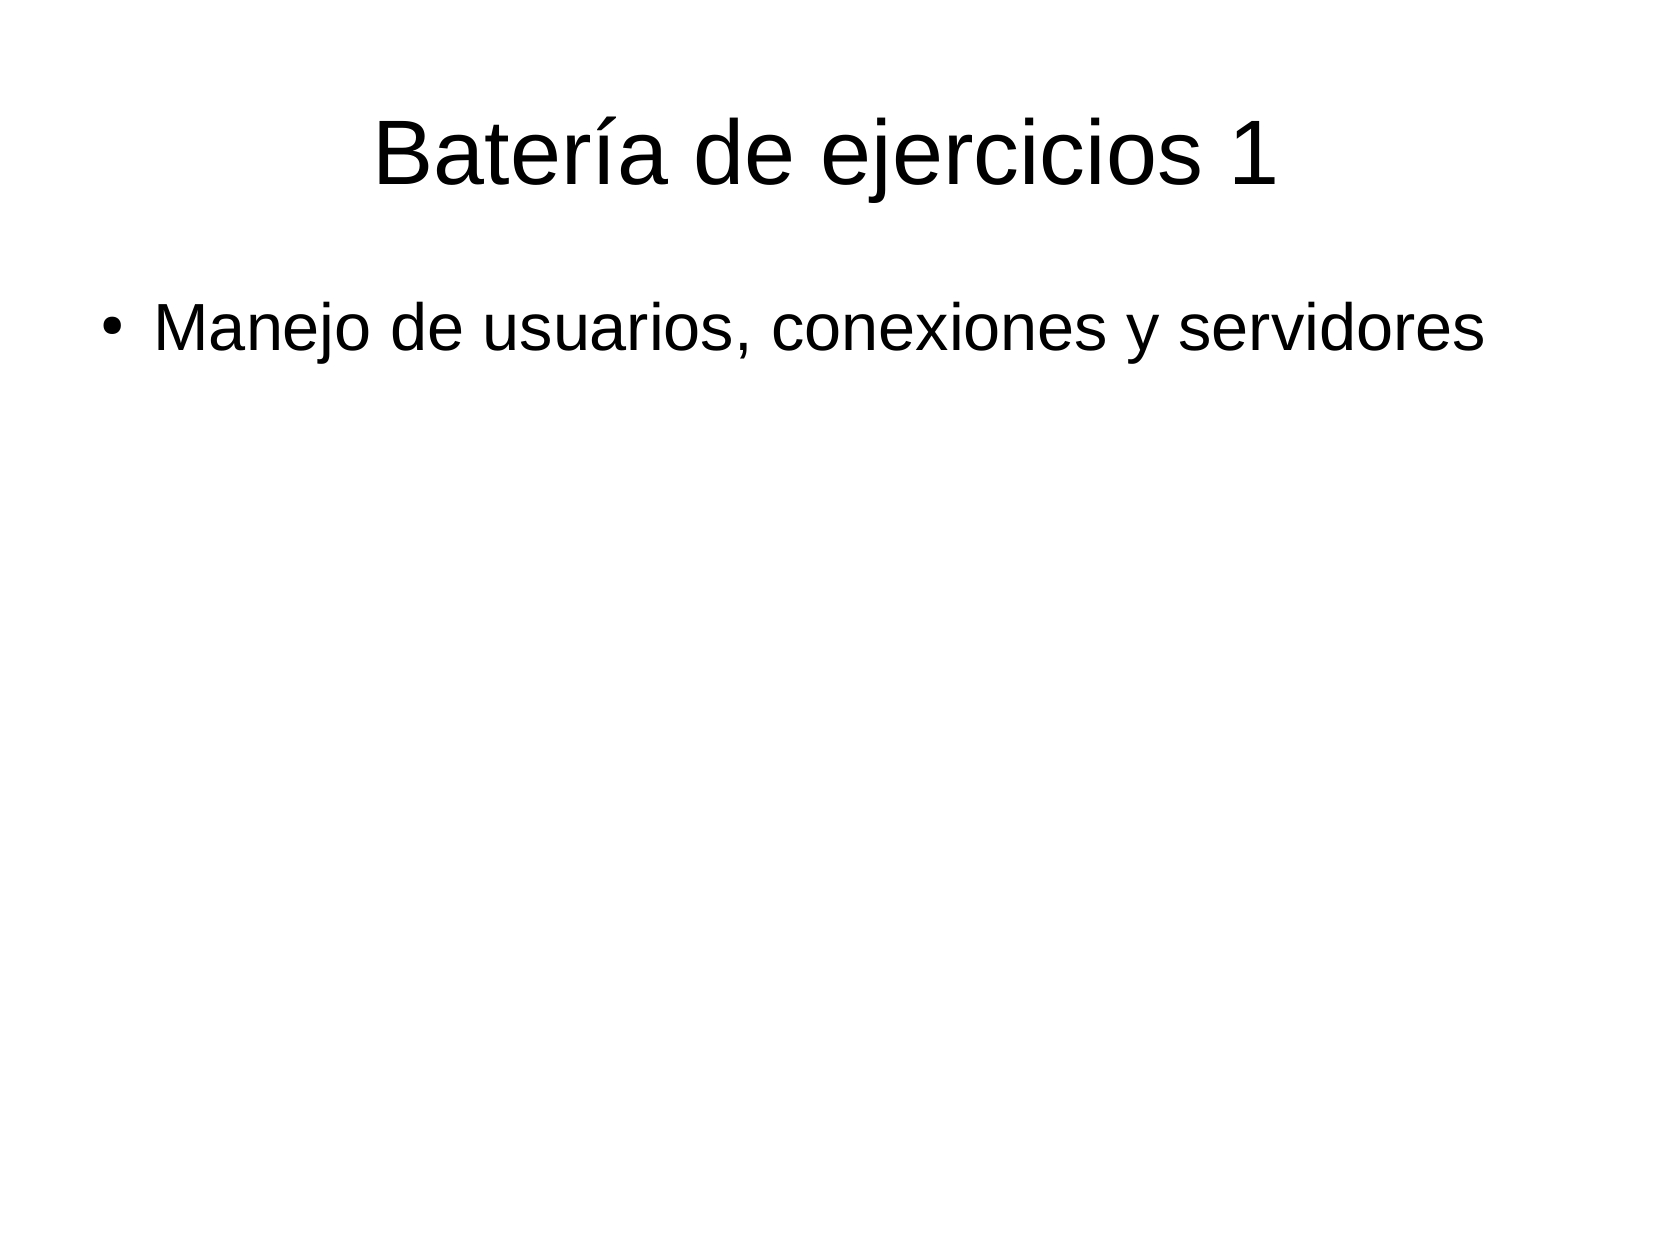

# Batería de ejercicios 1
Manejo de usuarios, conexiones y servidores